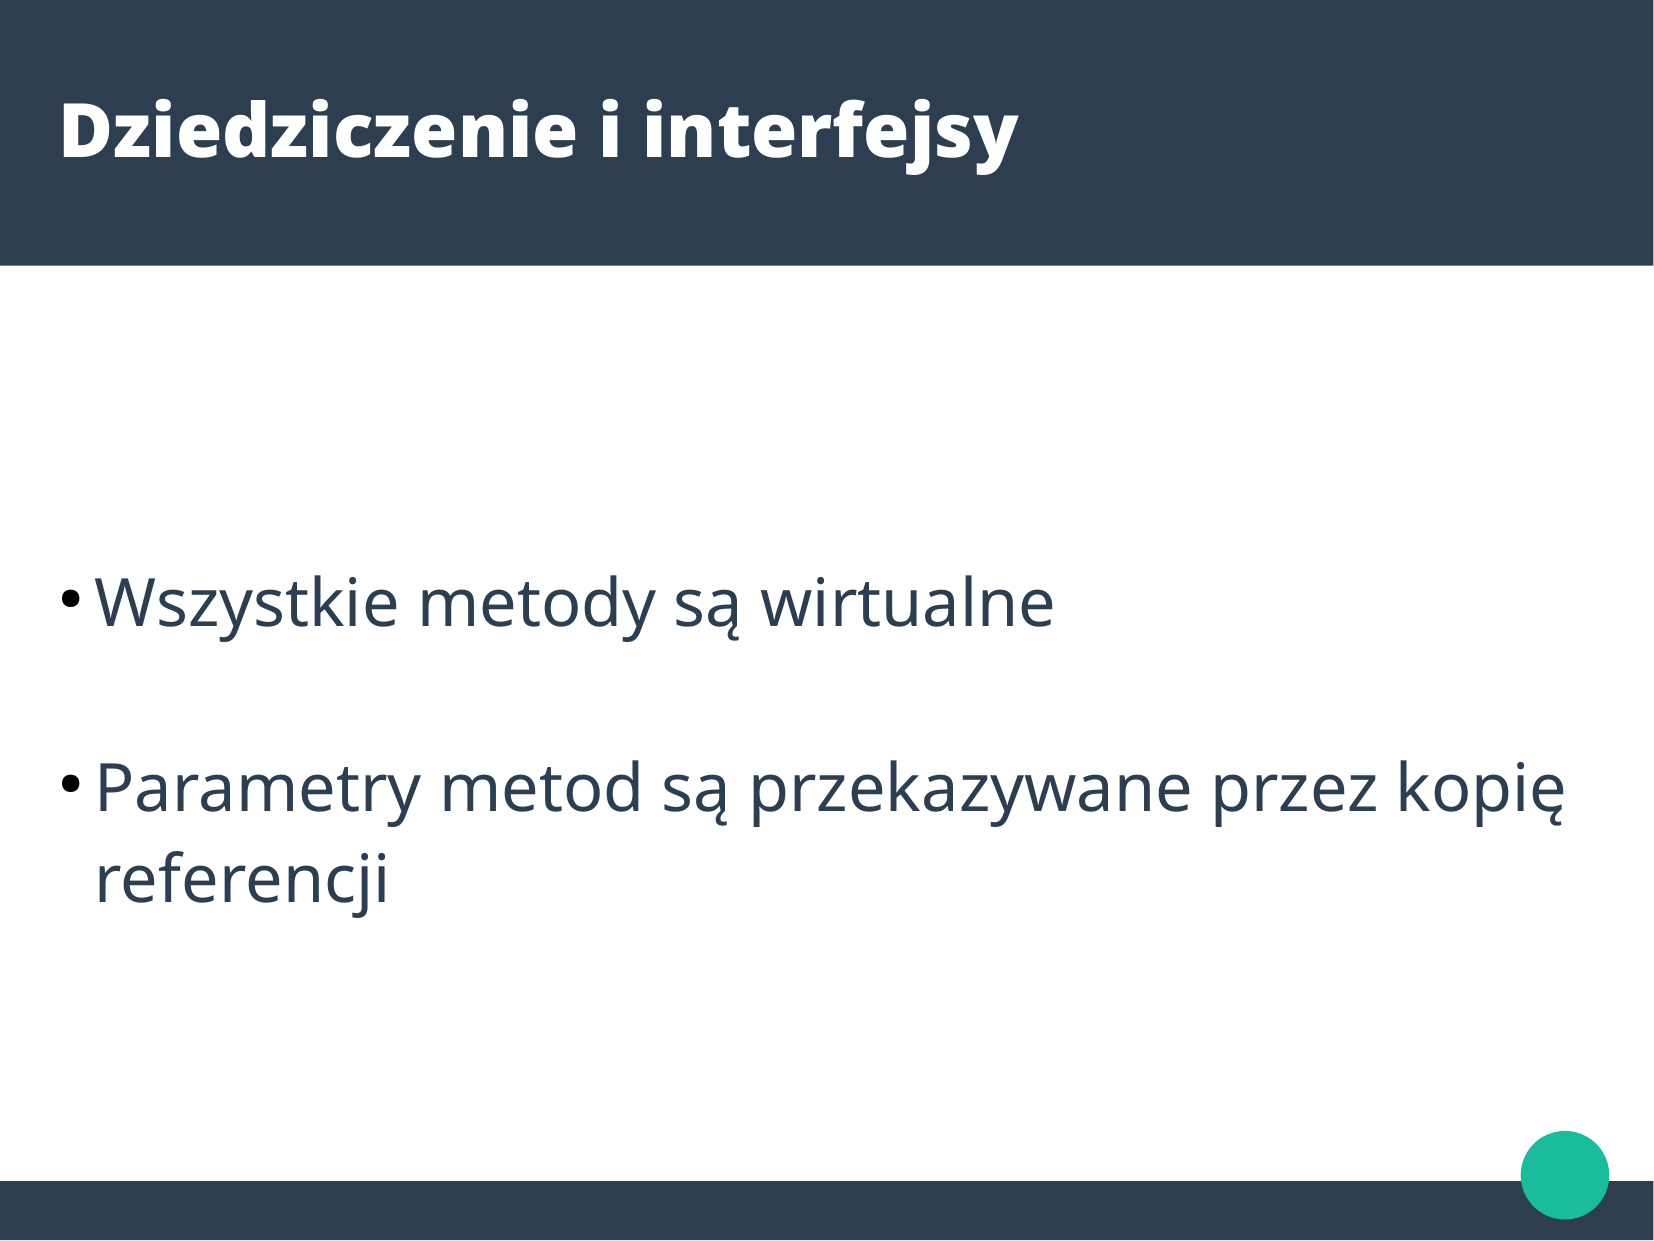

# Dziedziczenie i interfejsy
Wszystkie metody są wirtualne
Parametry metod są przekazywane przez kopię referencji